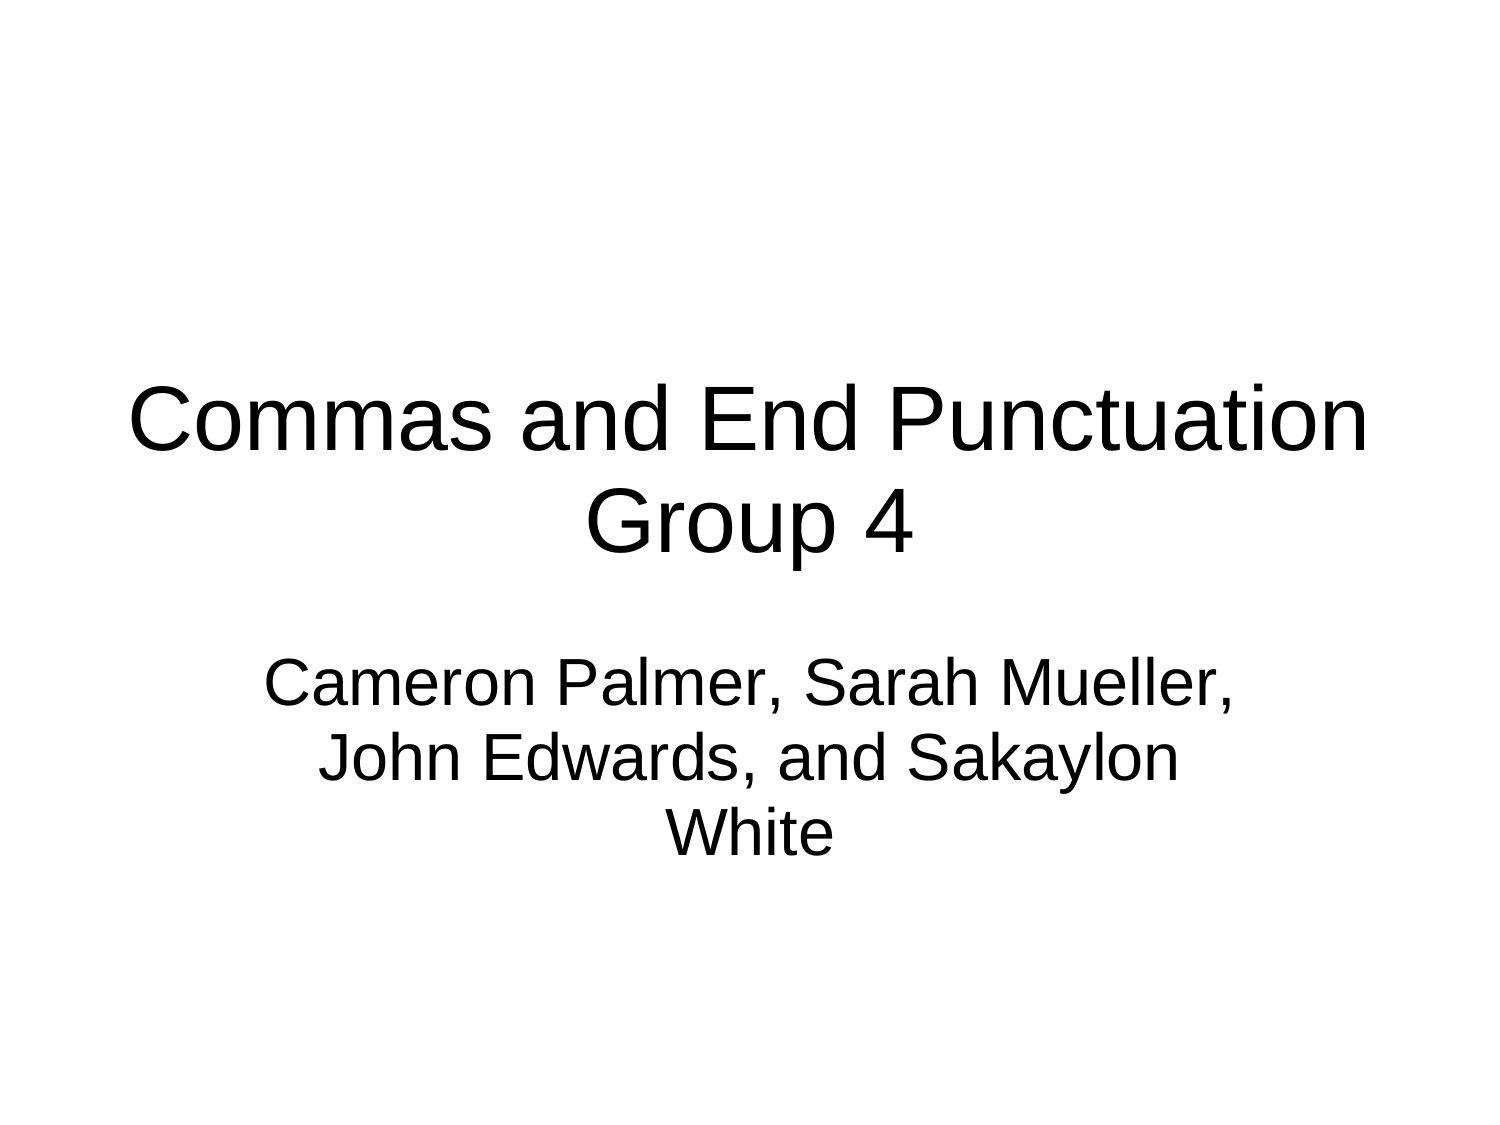

# Commas and End Punctuation Group 4
Cameron Palmer, Sarah Mueller, John Edwards, and Sakaylon White